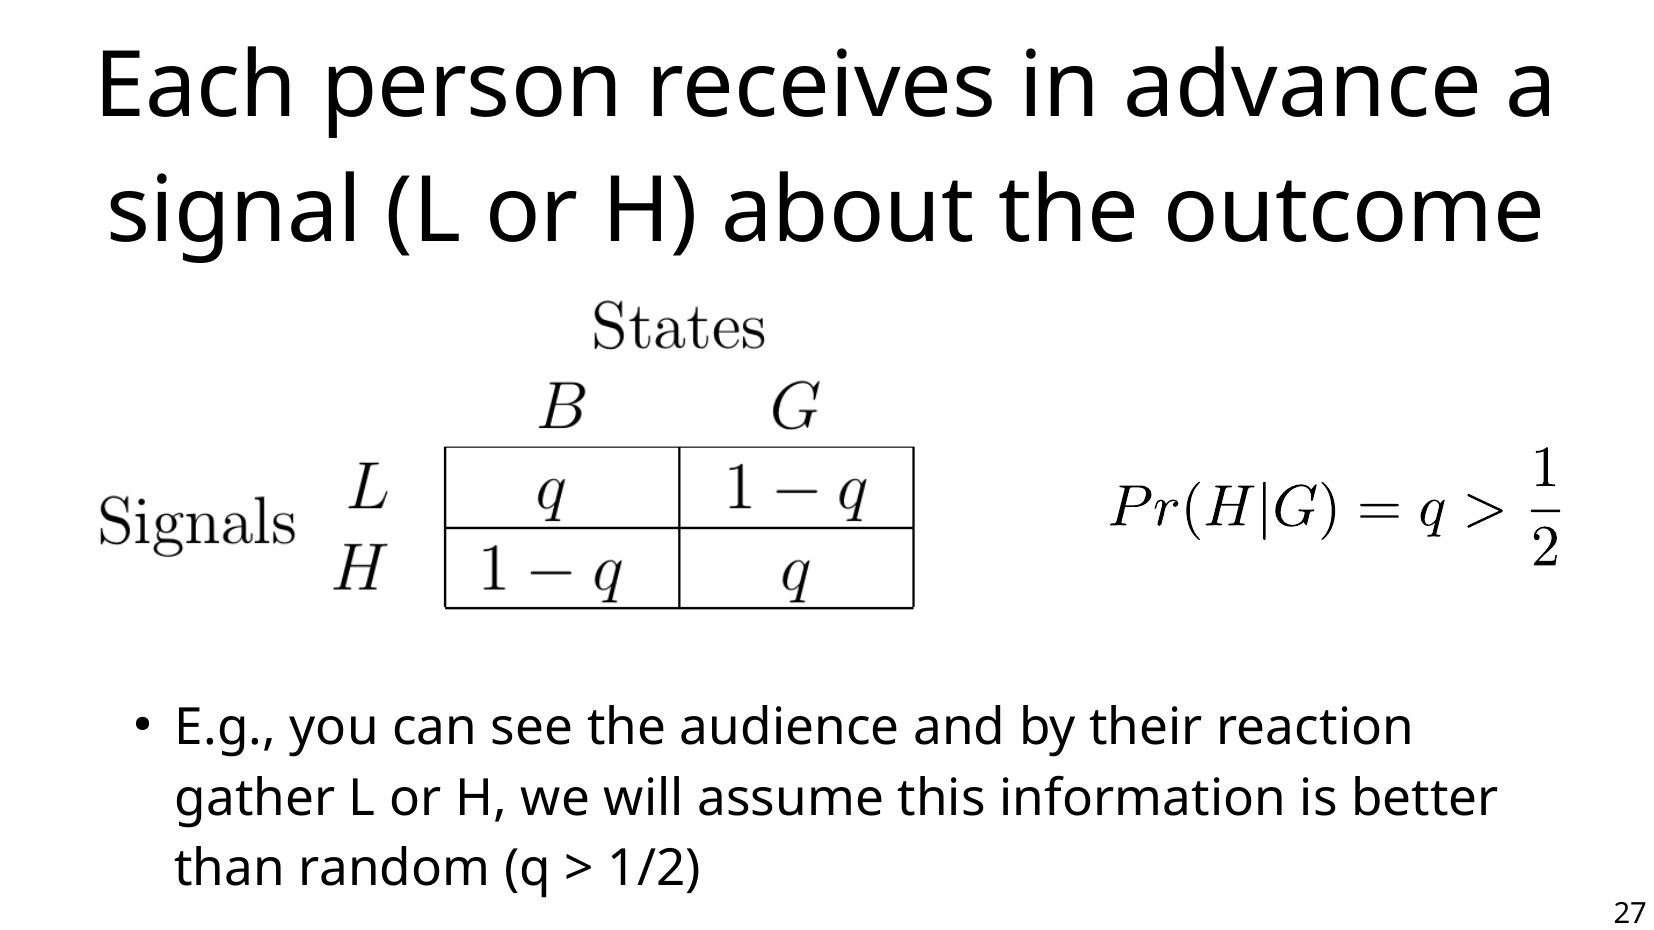

# Each person receives in advance a signal (L or H) about the outcome
E.g., you can see the audience and by their reaction gather L or H, we will assume this information is better than random (q > 1/2)
27